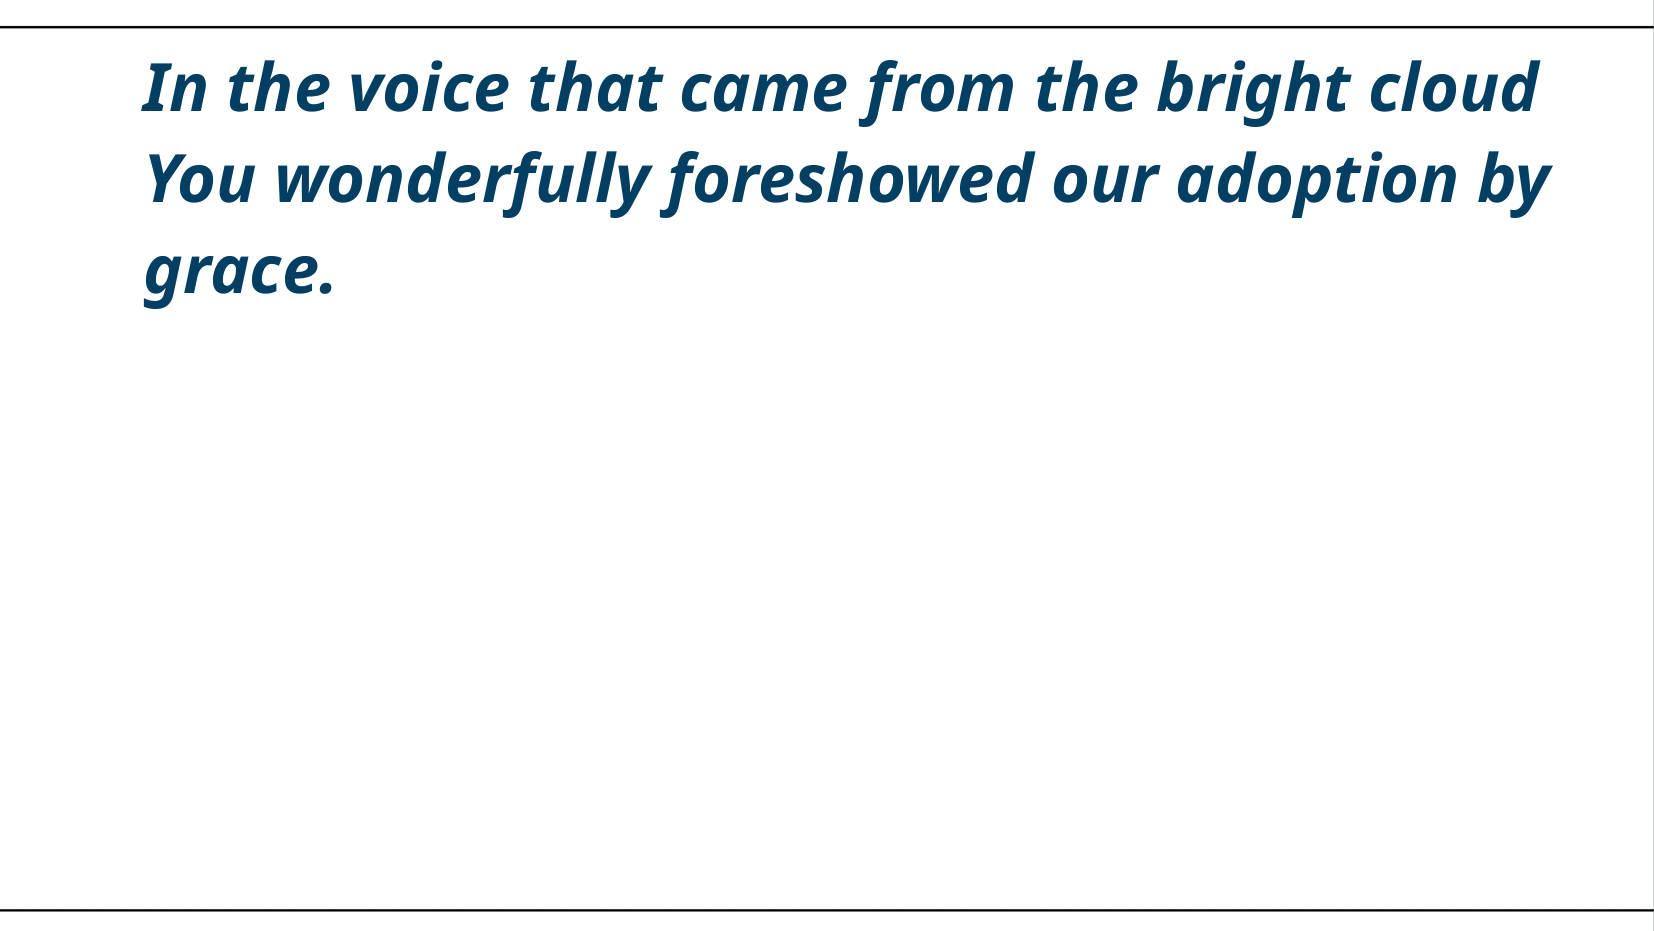

In the voice that came from the bright cloud
 You wonderfully foreshowed our adoption by
 grace.